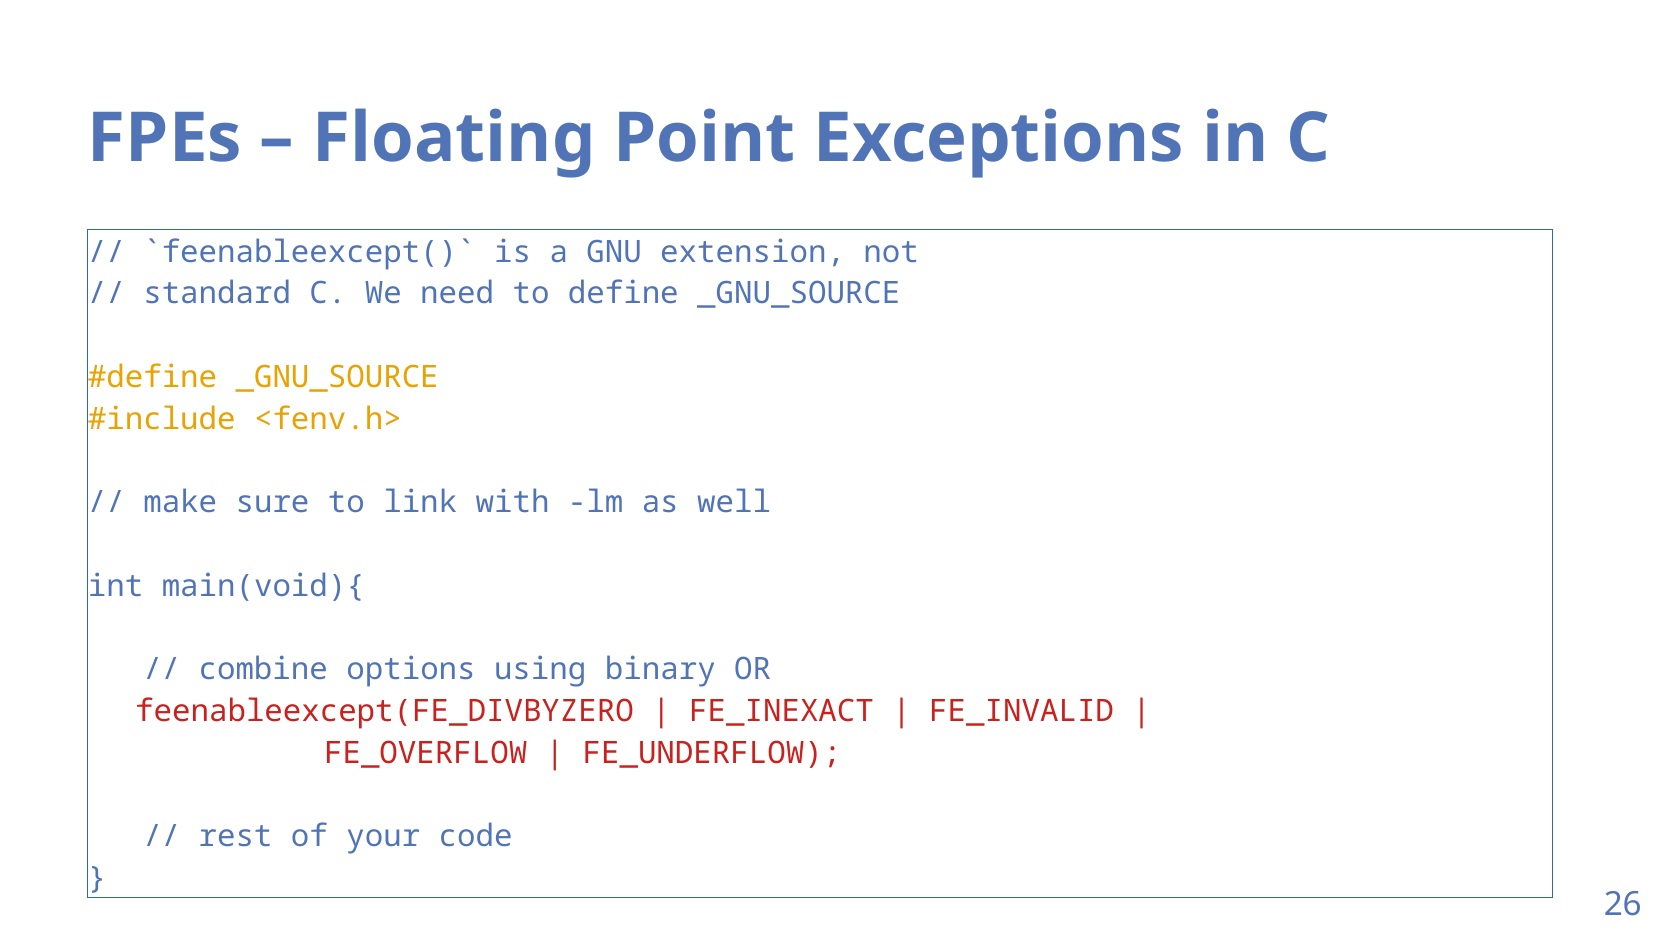

# FPEs – Floating Point Exceptions in C
// `feenableexcept()` is a GNU extension, not
// standard C. We need to define _GNU_SOURCE
#define _GNU_SOURCE
#include <fenv.h>
// make sure to link with -lm as well
int main(void){
 // combine options using binary OR
	feenableexcept(FE_DIVBYZERO | FE_INEXACT | FE_INVALID |
					FE_OVERFLOW | FE_UNDERFLOW);
 // rest of your code
}
26